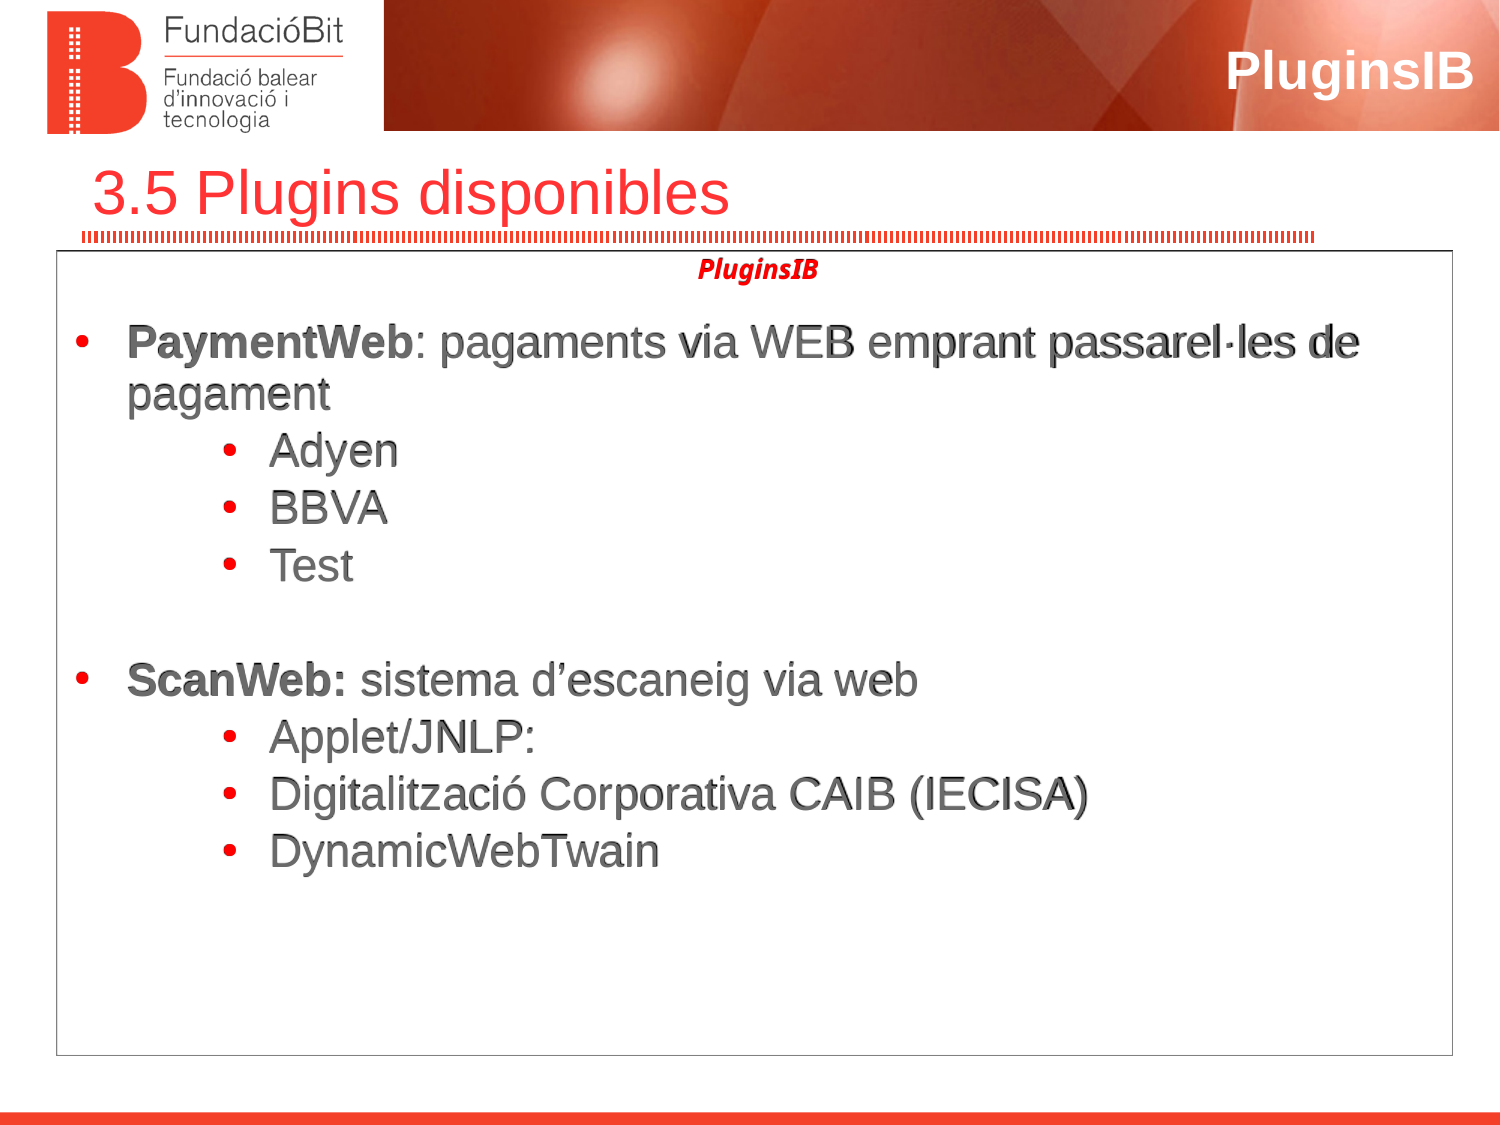

# PluginsIB
 3.5 Plugins disponibles
 PluginsIB
PaymentWeb: pagaments via WEB emprant passarel·les de pagament
Adyen
BBVA
Test
ScanWeb: sistema d’escaneig via web
Applet/JNLP:
Digitalització Corporativa CAIB (IECISA)
DynamicWebTwain